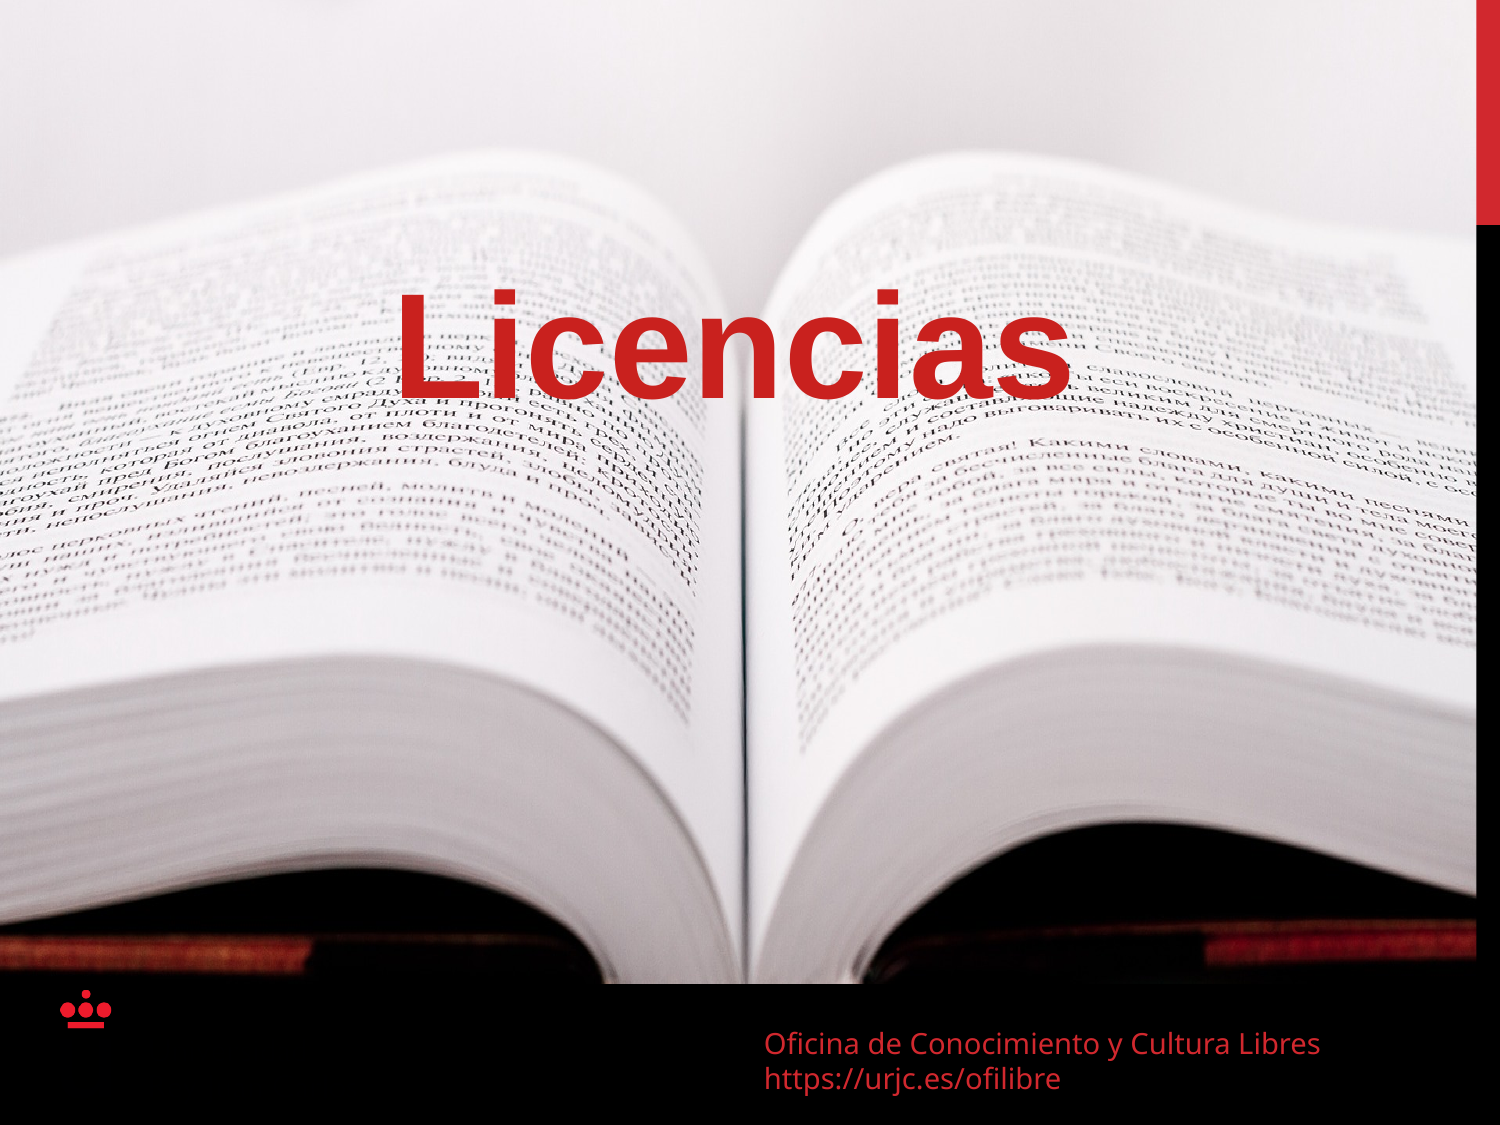

#
Licencias
Oficina de Conocimiento y Cultura Libres
https://urjc.es/ofilibre